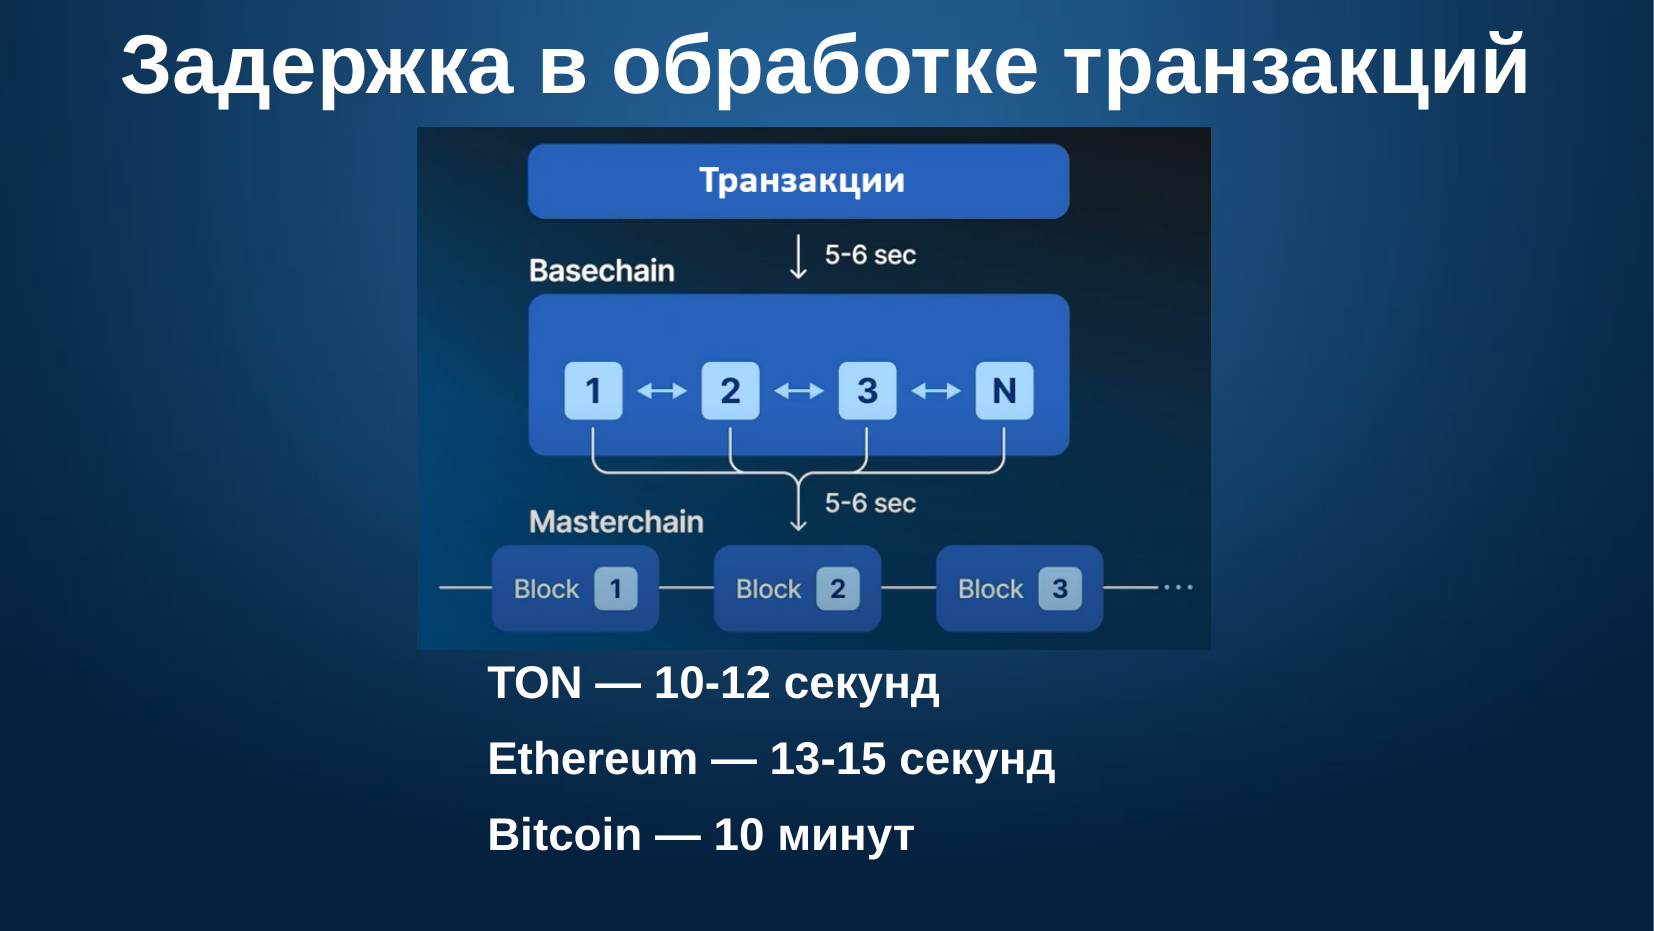

# Задержка в обработке транзакций
TON — 10-12 секунд
Ethereum — 13-15 секунд
Bitcoin — 10 минут